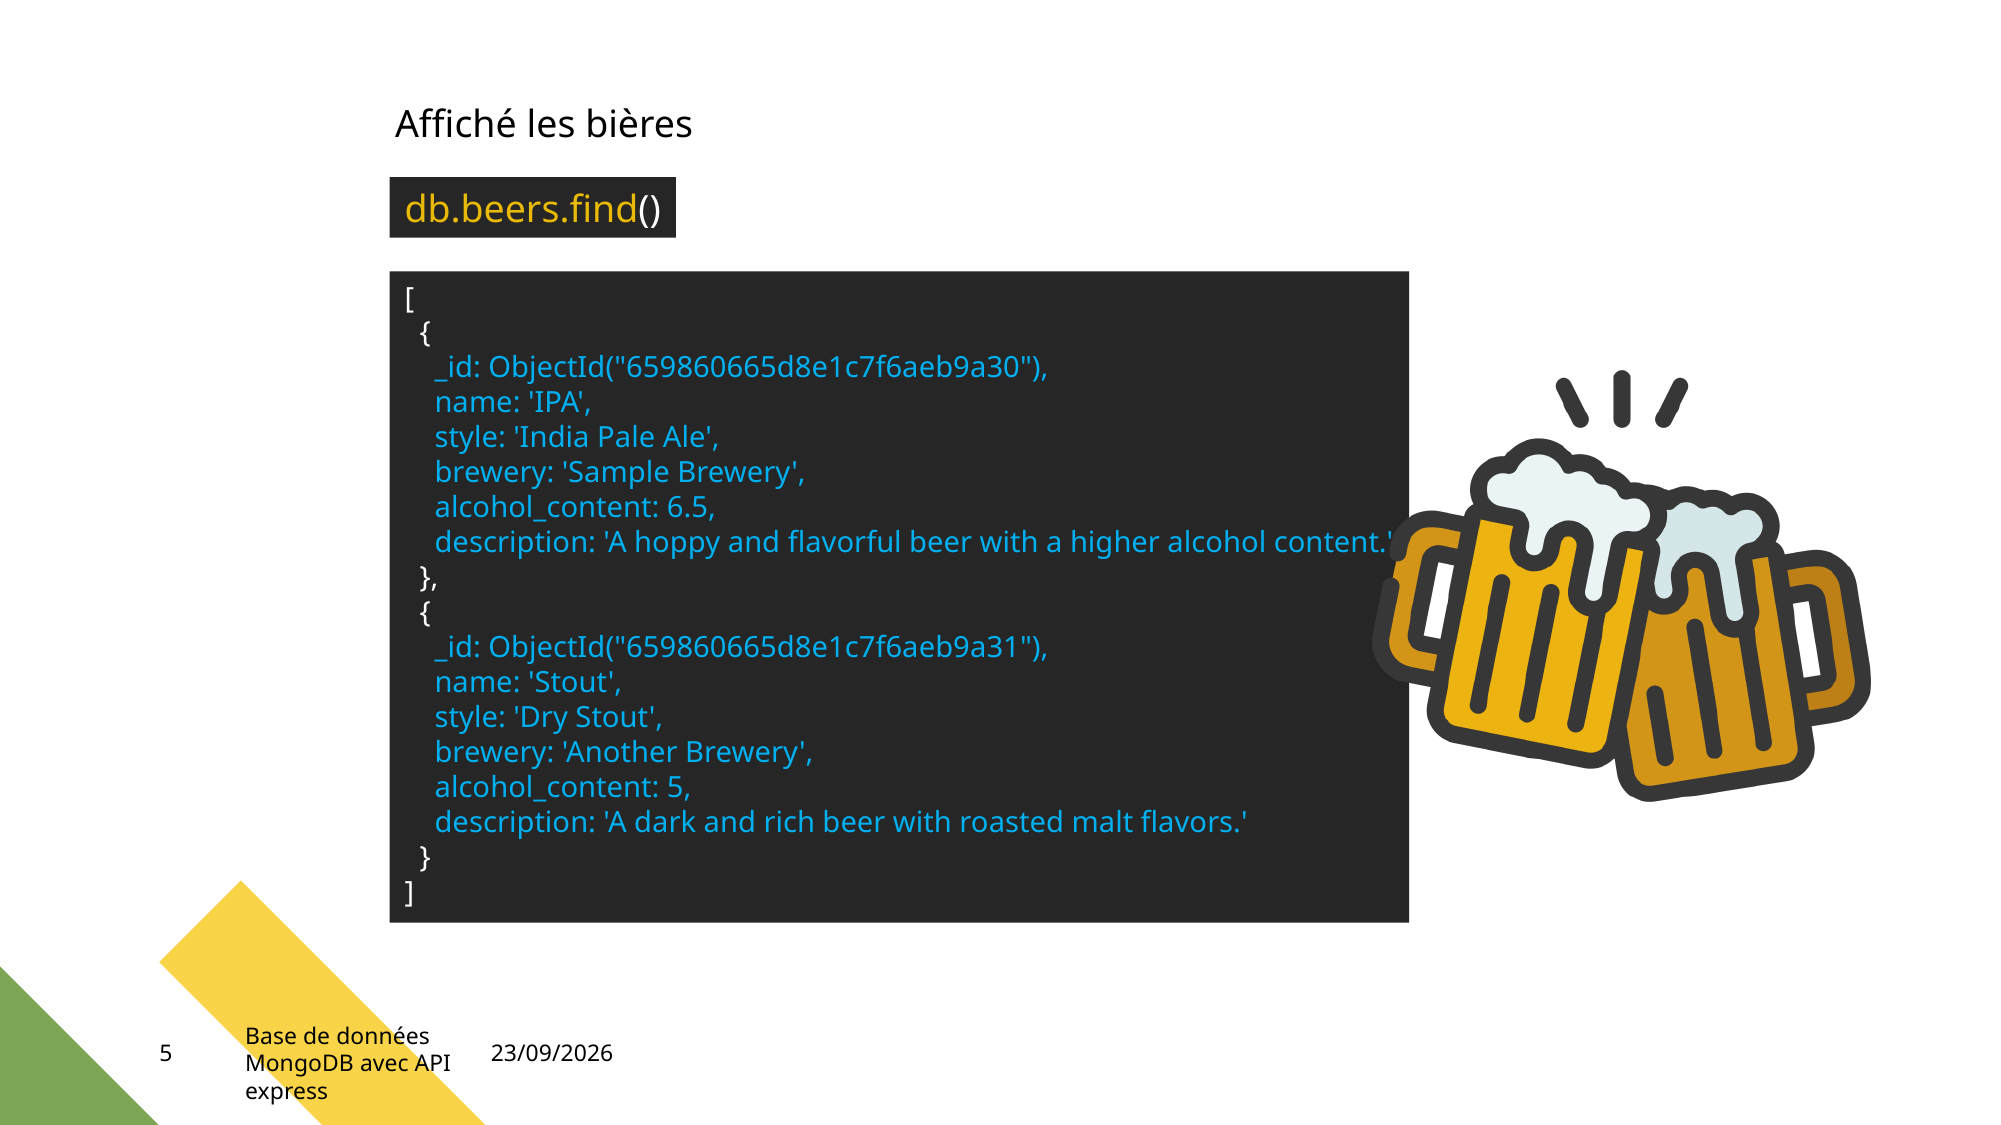

Affiché les bières
# Introduction
db.beers.find()
[
 {
 _id: ObjectId("659860665d8e1c7f6aeb9a30"),
 name: 'IPA',
 style: 'India Pale Ale',
 brewery: 'Sample Brewery',
 alcohol_content: 6.5,
 description: 'A hoppy and flavorful beer with a higher alcohol content.'
 },
 {
 _id: ObjectId("659860665d8e1c7f6aeb9a31"),
 name: 'Stout',
 style: 'Dry Stout',
 brewery: 'Another Brewery',
 alcohol_content: 5,
 description: 'A dark and rich beer with roasted malt flavors.'
 }
]
Base de données MongoDB avec API express